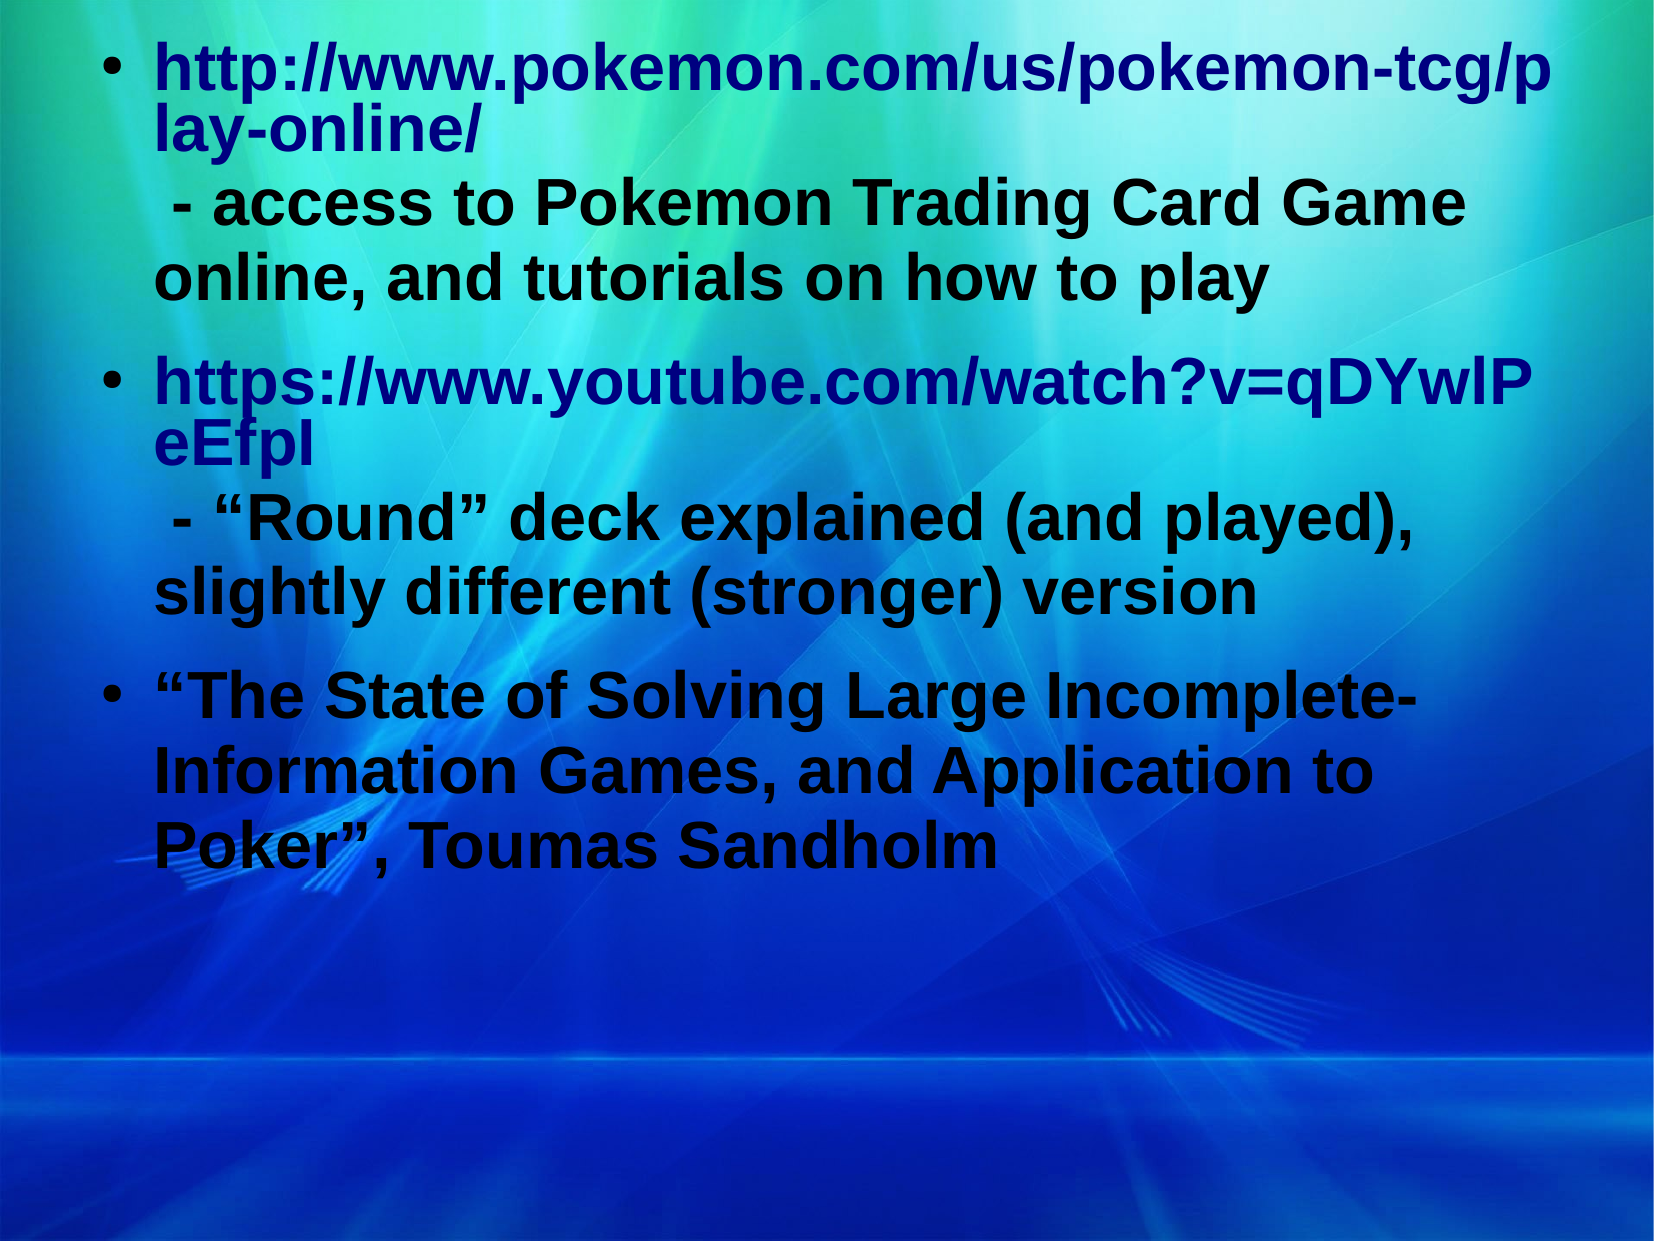

# http://www.pokemon.com/us/pokemon-tcg/play-online/ - access to Pokemon Trading Card Game online, and tutorials on how to play
https://www.youtube.com/watch?v=qDYwlPeEfpI - “Round” deck explained (and played), slightly different (stronger) version
“The State of Solving Large Incomplete-Information Games, and Application to Poker”, Toumas Sandholm